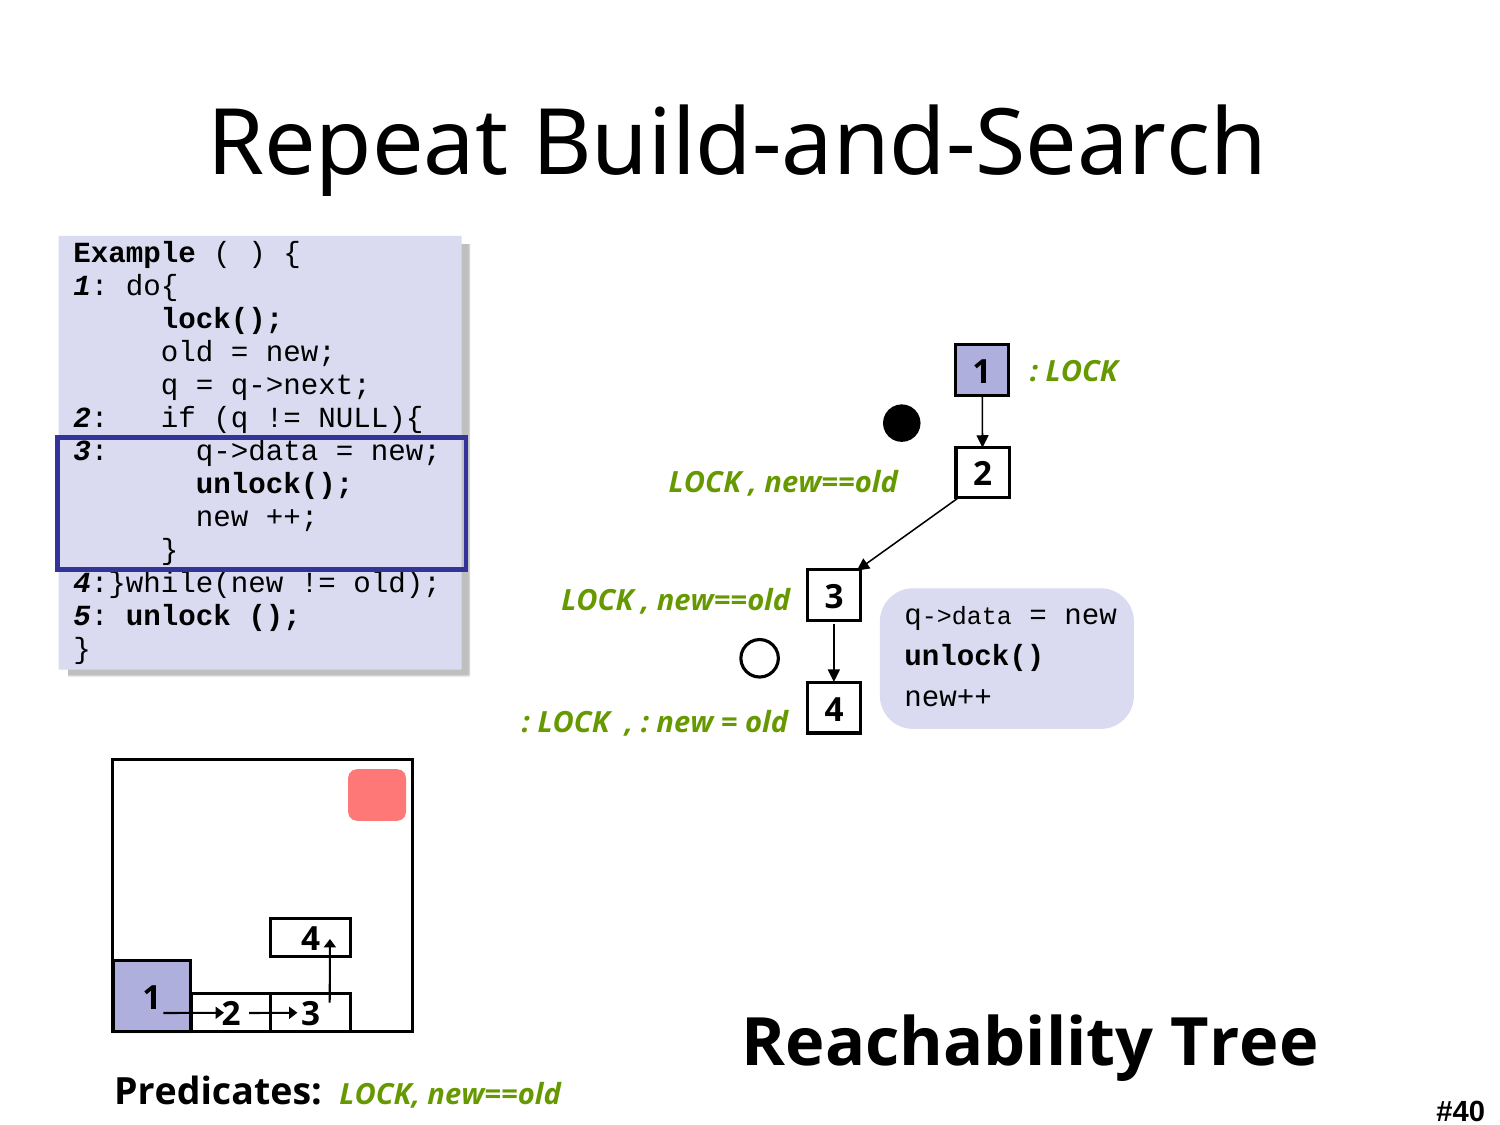

# Repeat Build-and-Search
Example ( ) {
1: do{
 lock();
 old = new;
 q = q->next;
2: if (q != NULL){
3: q->data = new;
 unlock();
 new ++;
 }
4:}while(new != old);
5: unlock ();
}
1
: LOCK
2
LOCK , new==old
3
LOCK , new==old
q->data = new
unlock()
new++
4
: LOCK , : new = old
4
1
2
3
Reachability Tree
Predicates: LOCK, new==old
40